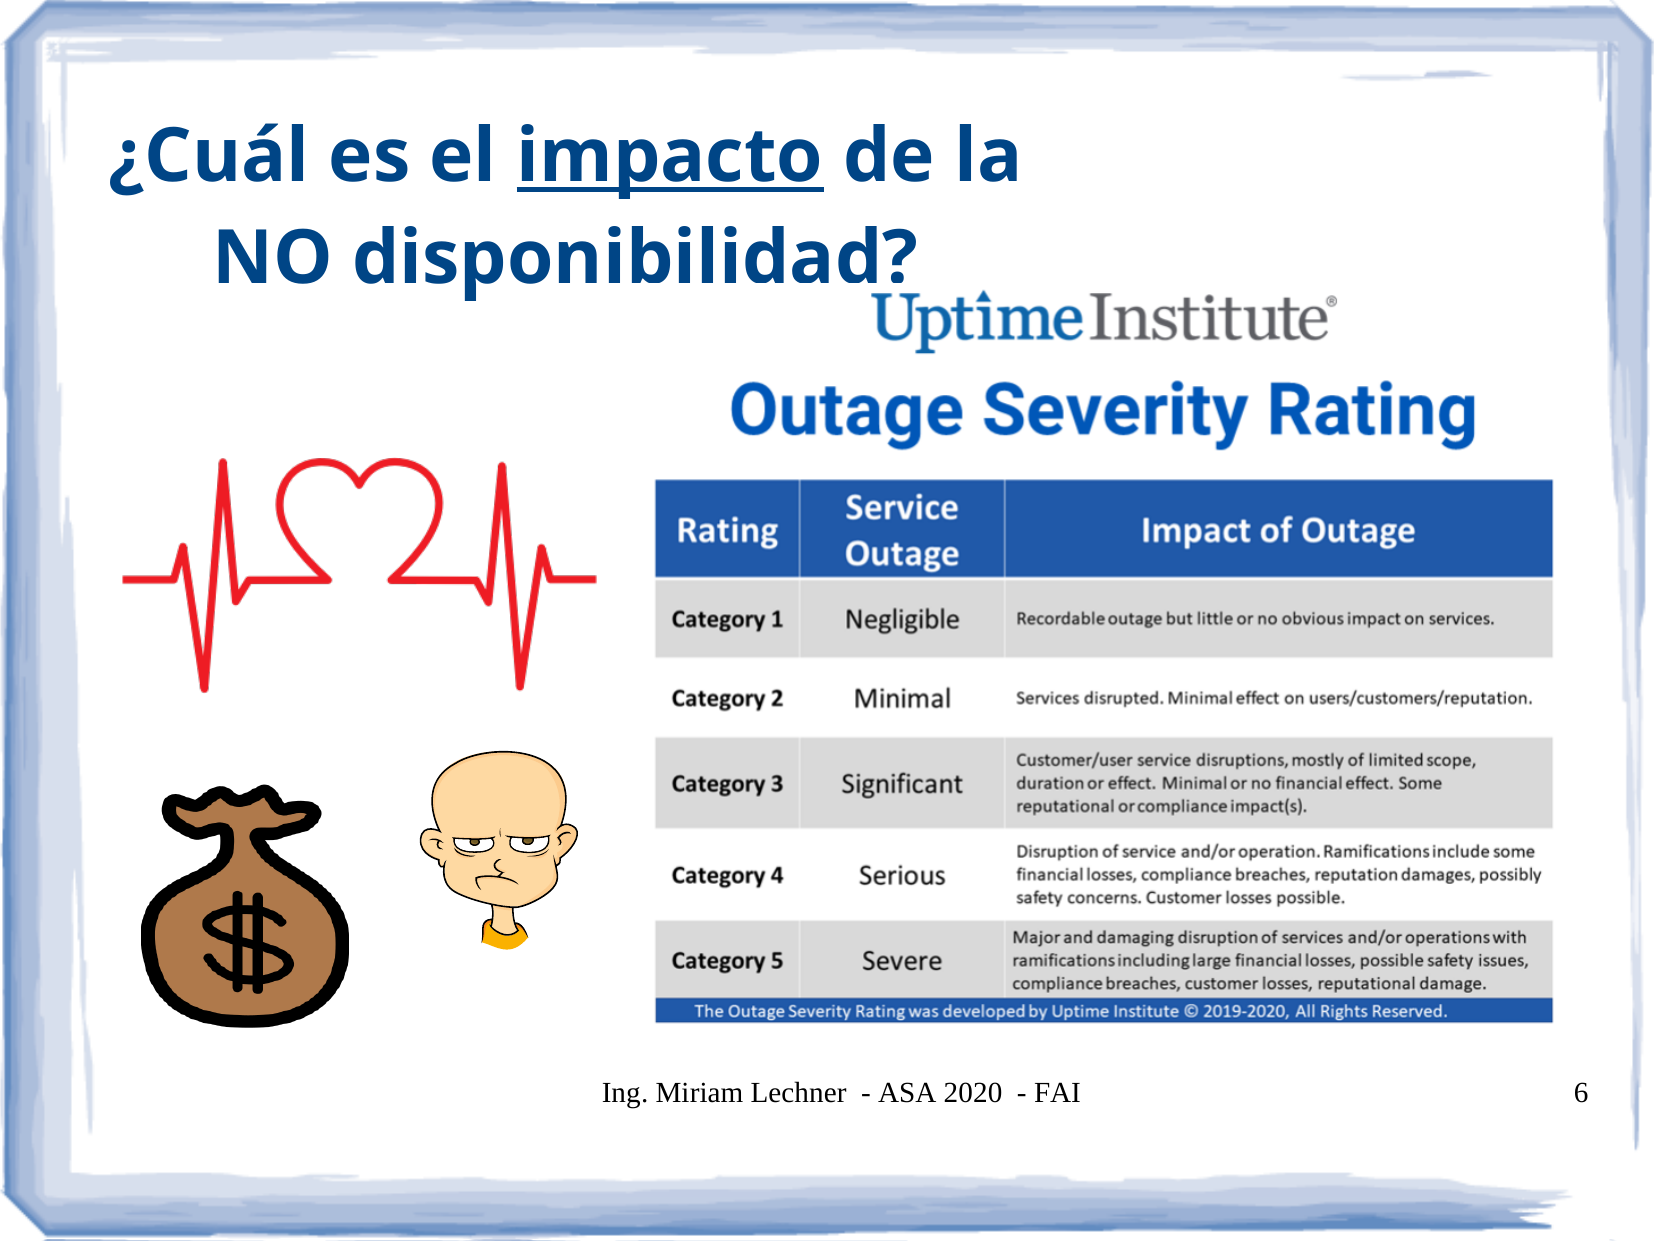

¿Cuál es el impacto de la
NO disponibilidad?
Ing. Miriam Lechner - ASA 2020 - FAI
6